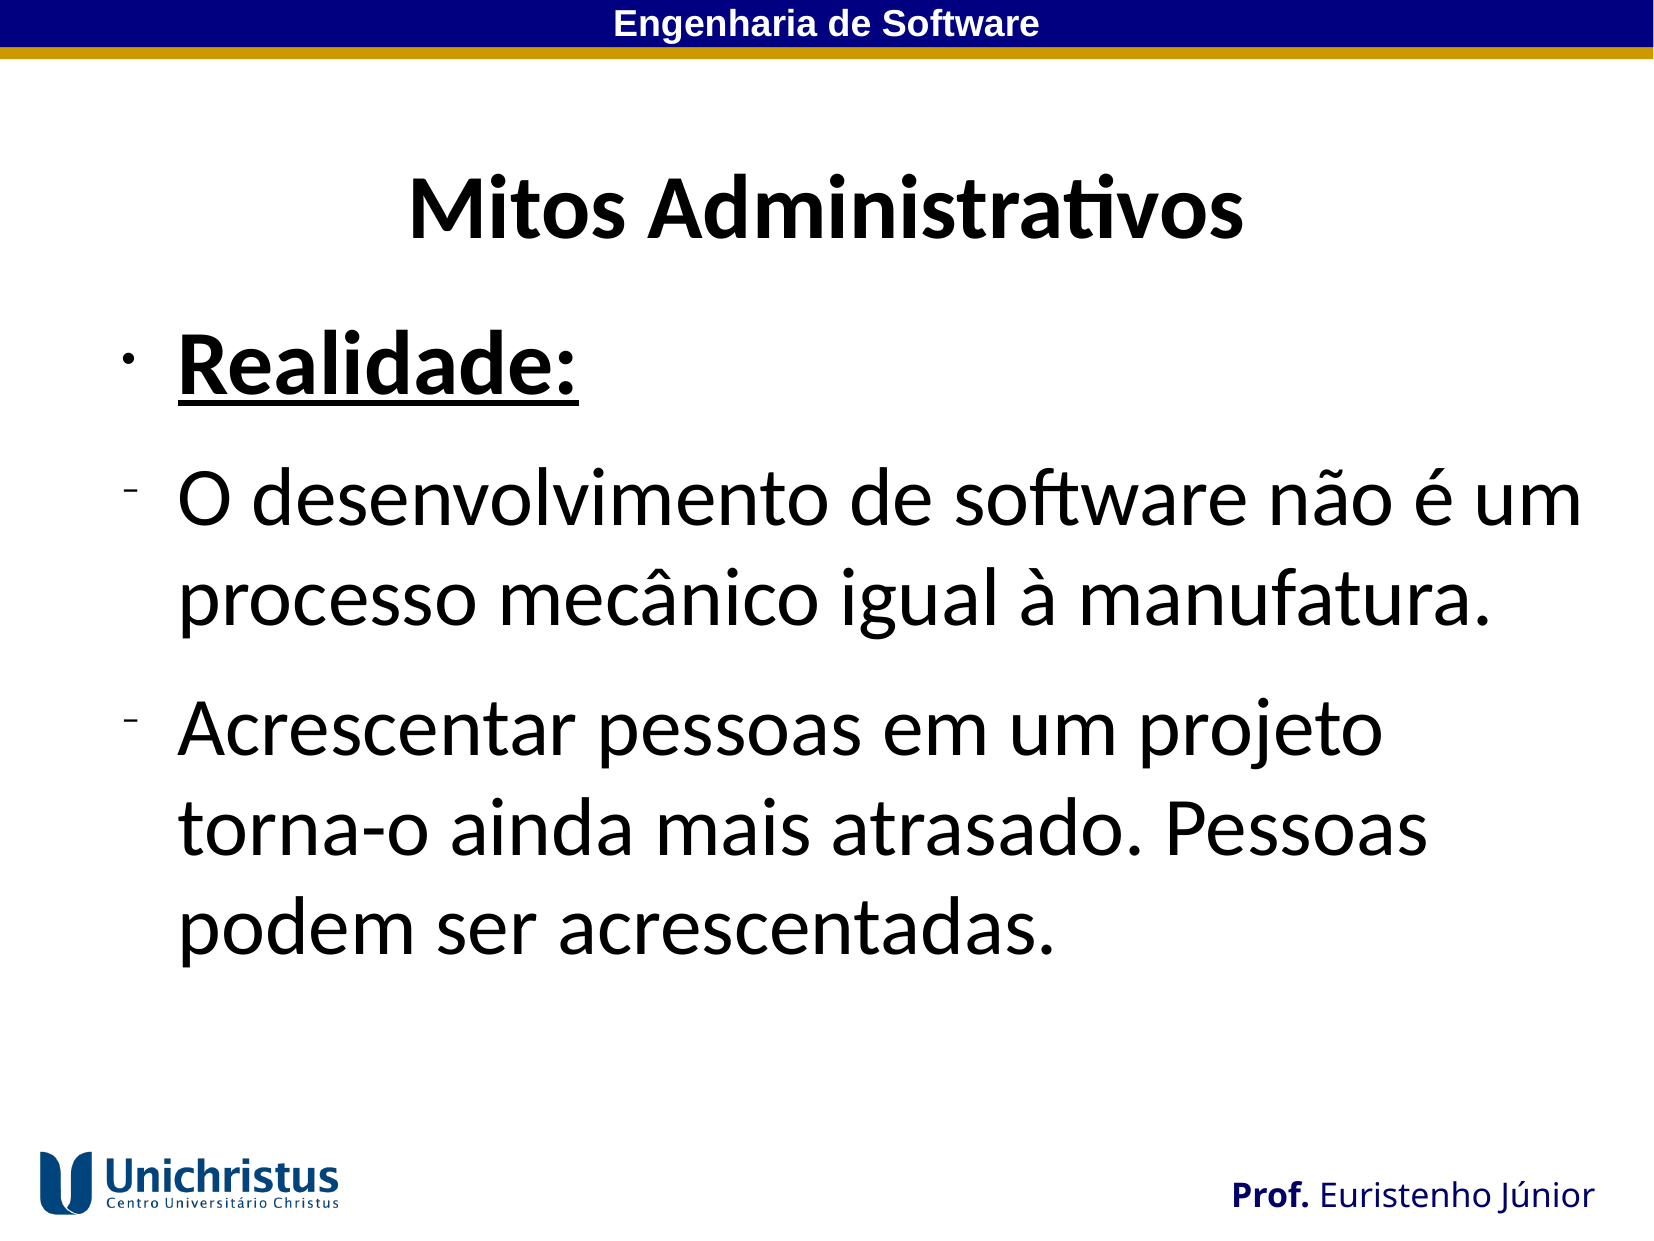

Engenharia de Software
# Mitos Administrativos
Realidade:
O desenvolvimento de software não é um processo mecânico igual à manufatura.
Acrescentar pessoas em um projeto torna-o ainda mais atrasado. Pessoas podem ser acrescentadas.
Prof. Euristenho Júnior